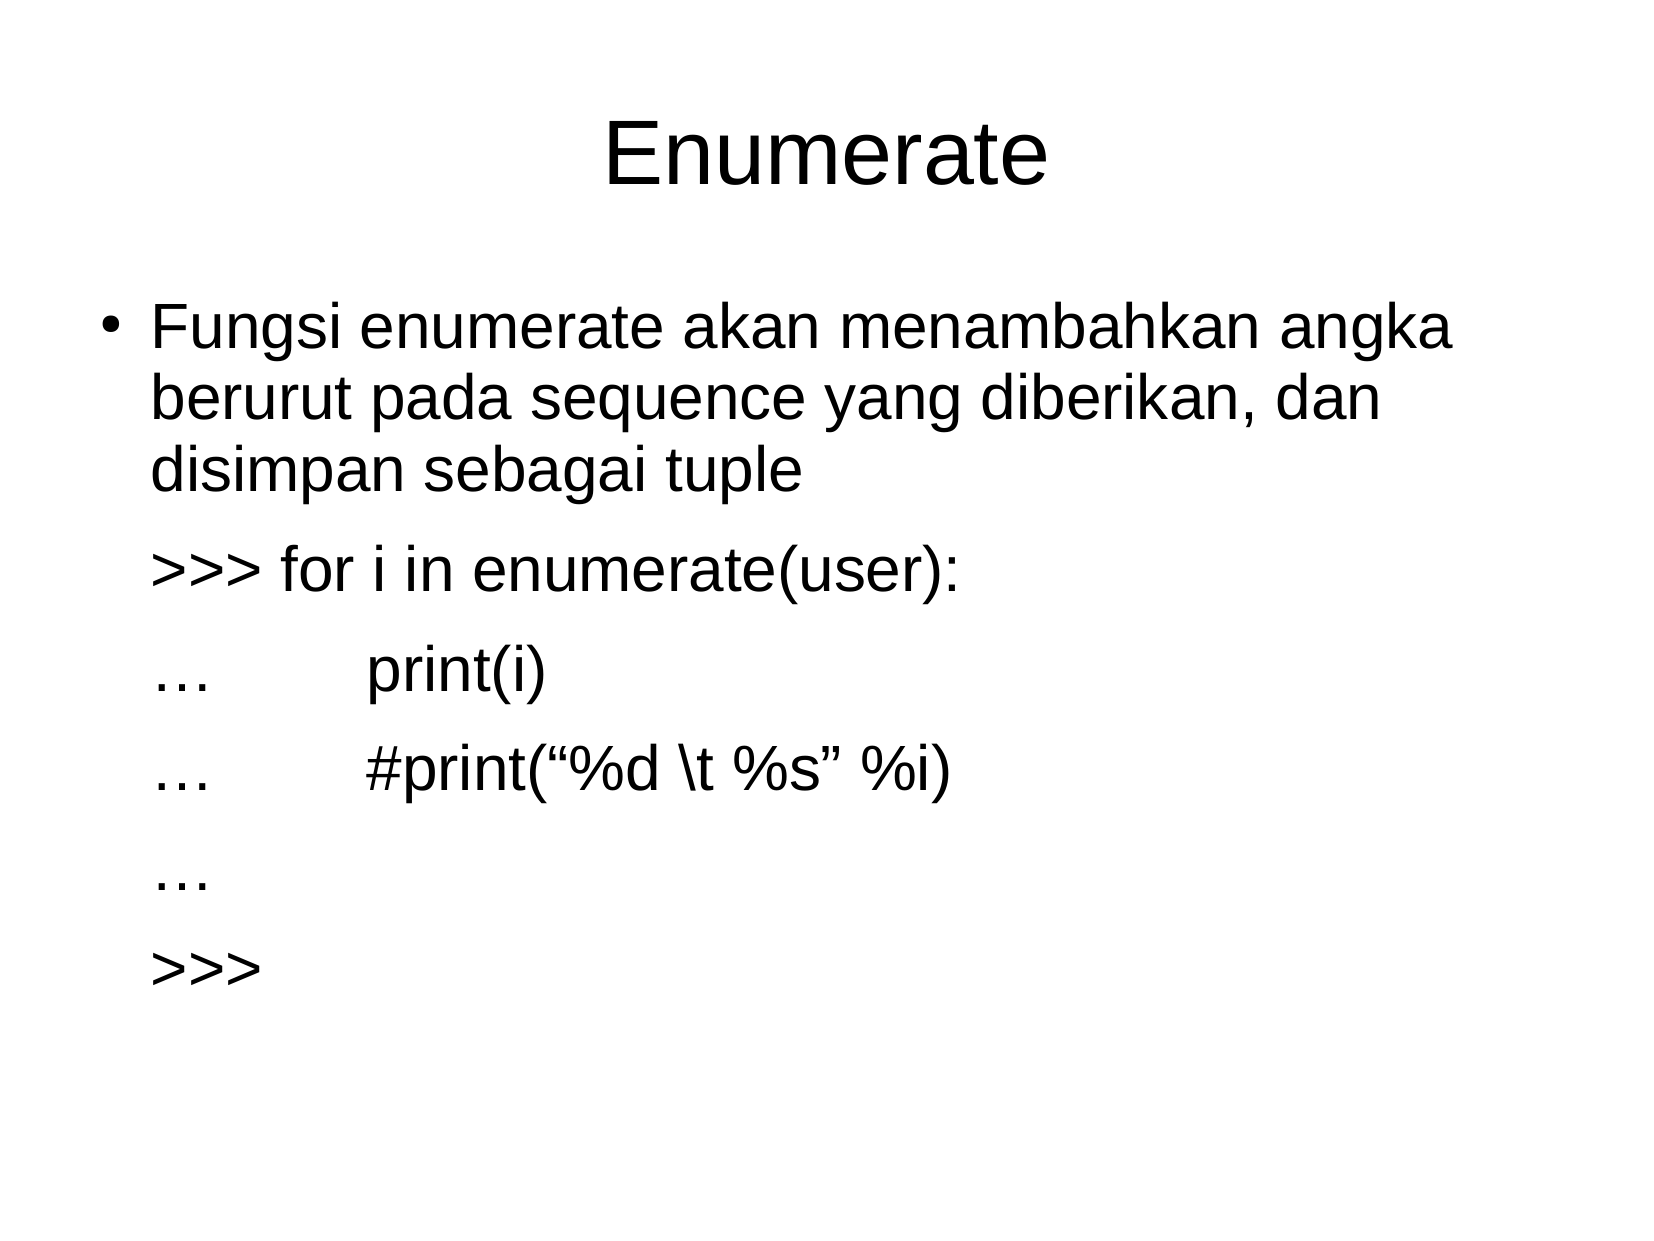

# Enumerate
Fungsi enumerate akan menambahkan angka berurut pada sequence yang diberikan, dan disimpan sebagai tuple
>>> for i in enumerate(user):
… 	 	print(i)
… 	 	#print(“%d \t %s” %i)
…
>>>